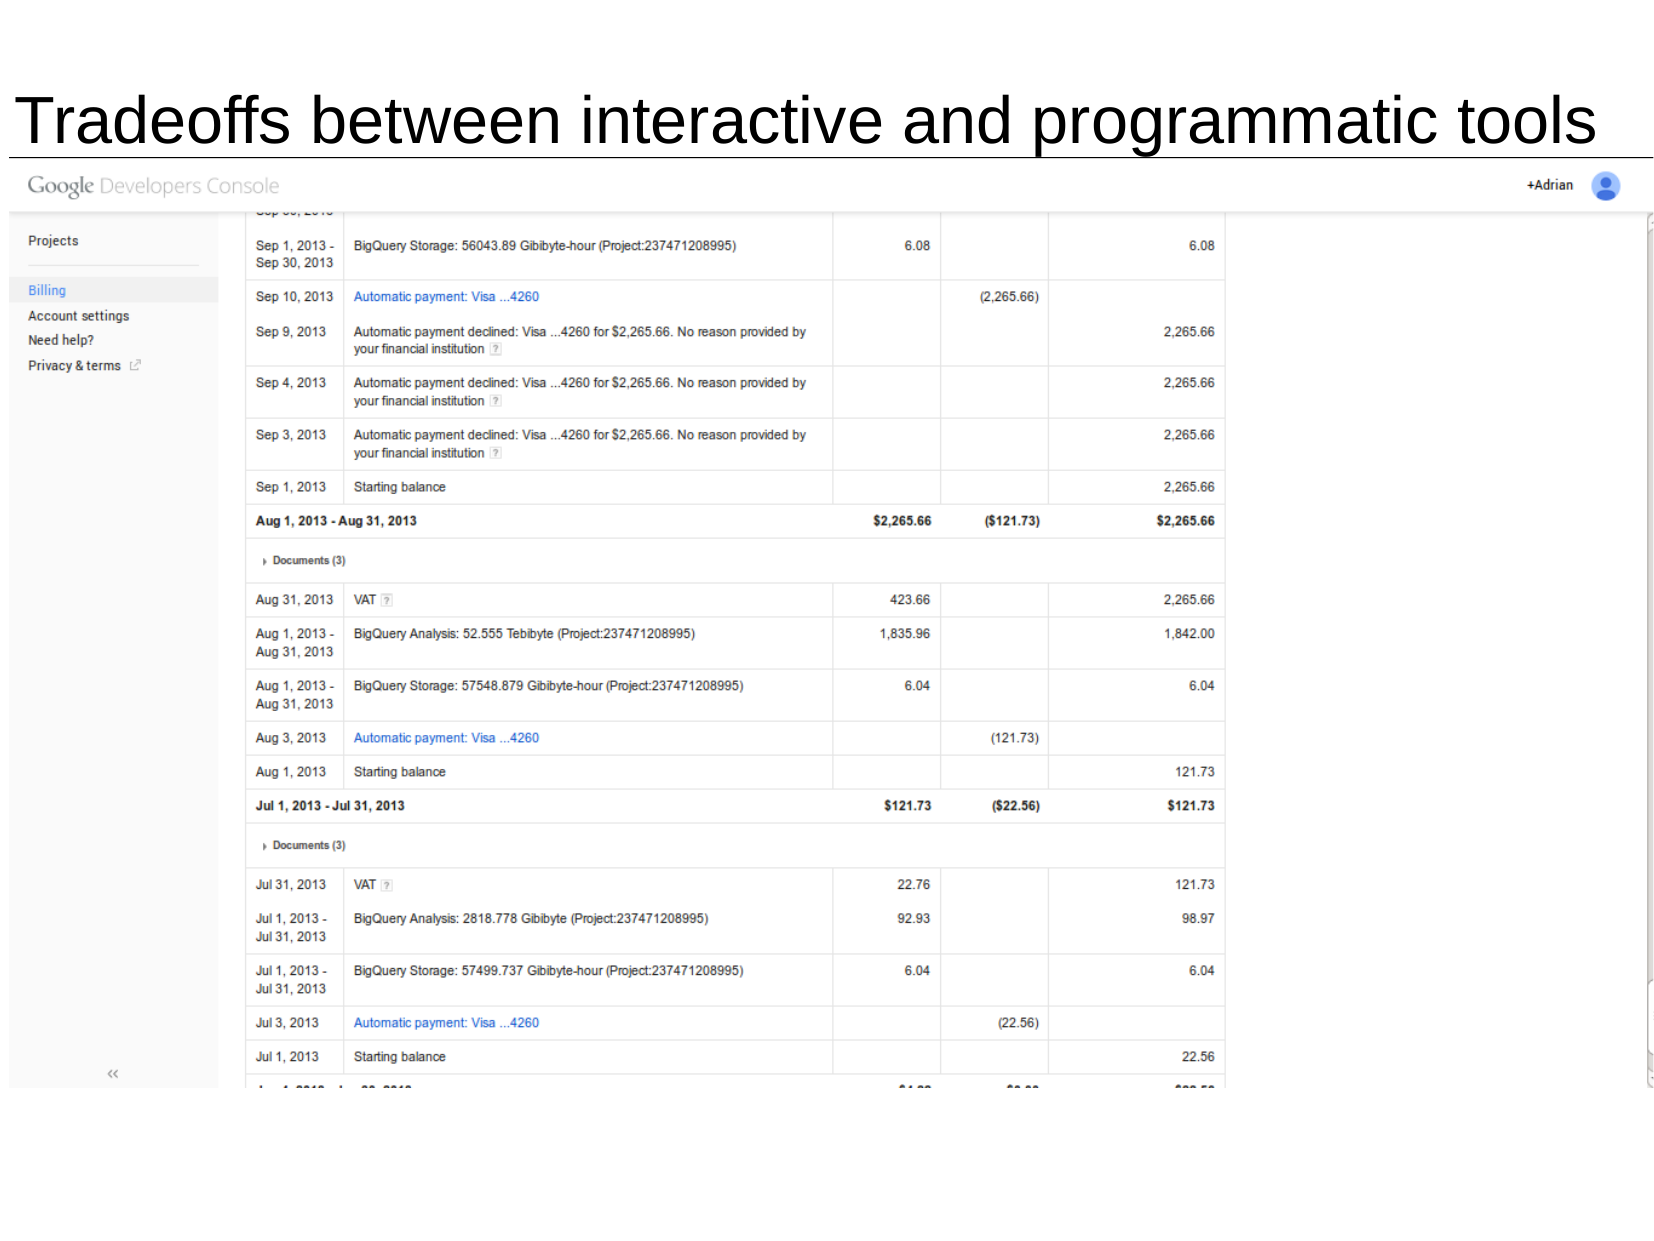

# Tradeoffs between interactive and programmatic tools